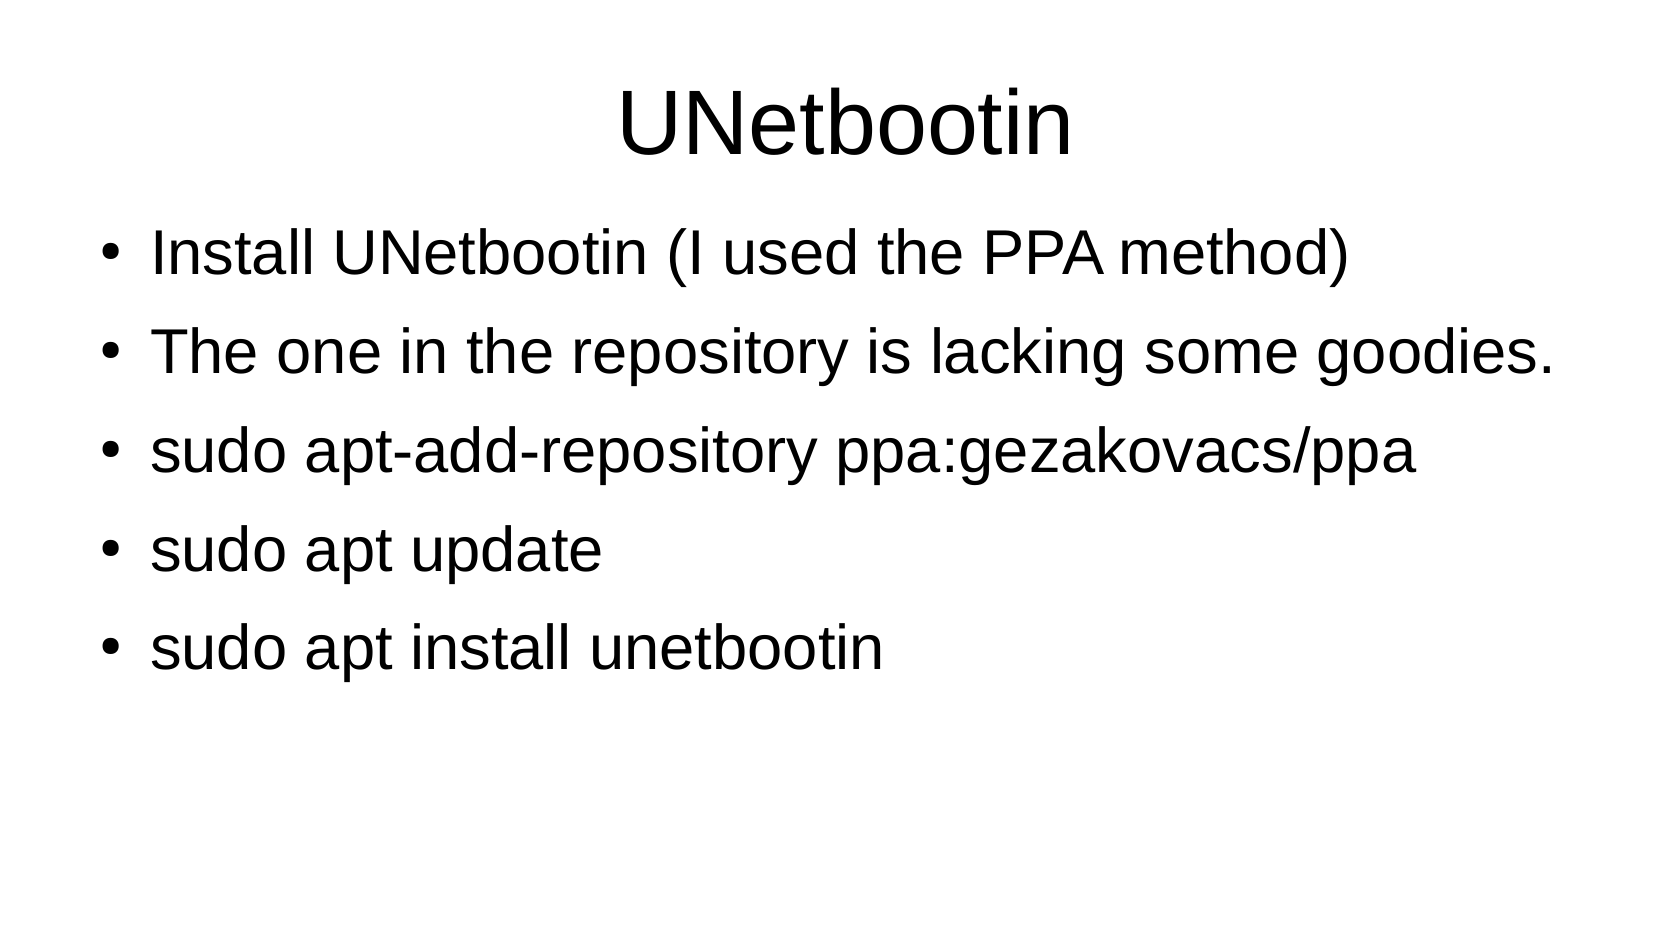

# UNetbootin
Install UNetbootin (I used the PPA method)
The one in the repository is lacking some goodies.
sudo apt-add-repository ppa:gezakovacs/ppa
sudo apt update
sudo apt install unetbootin